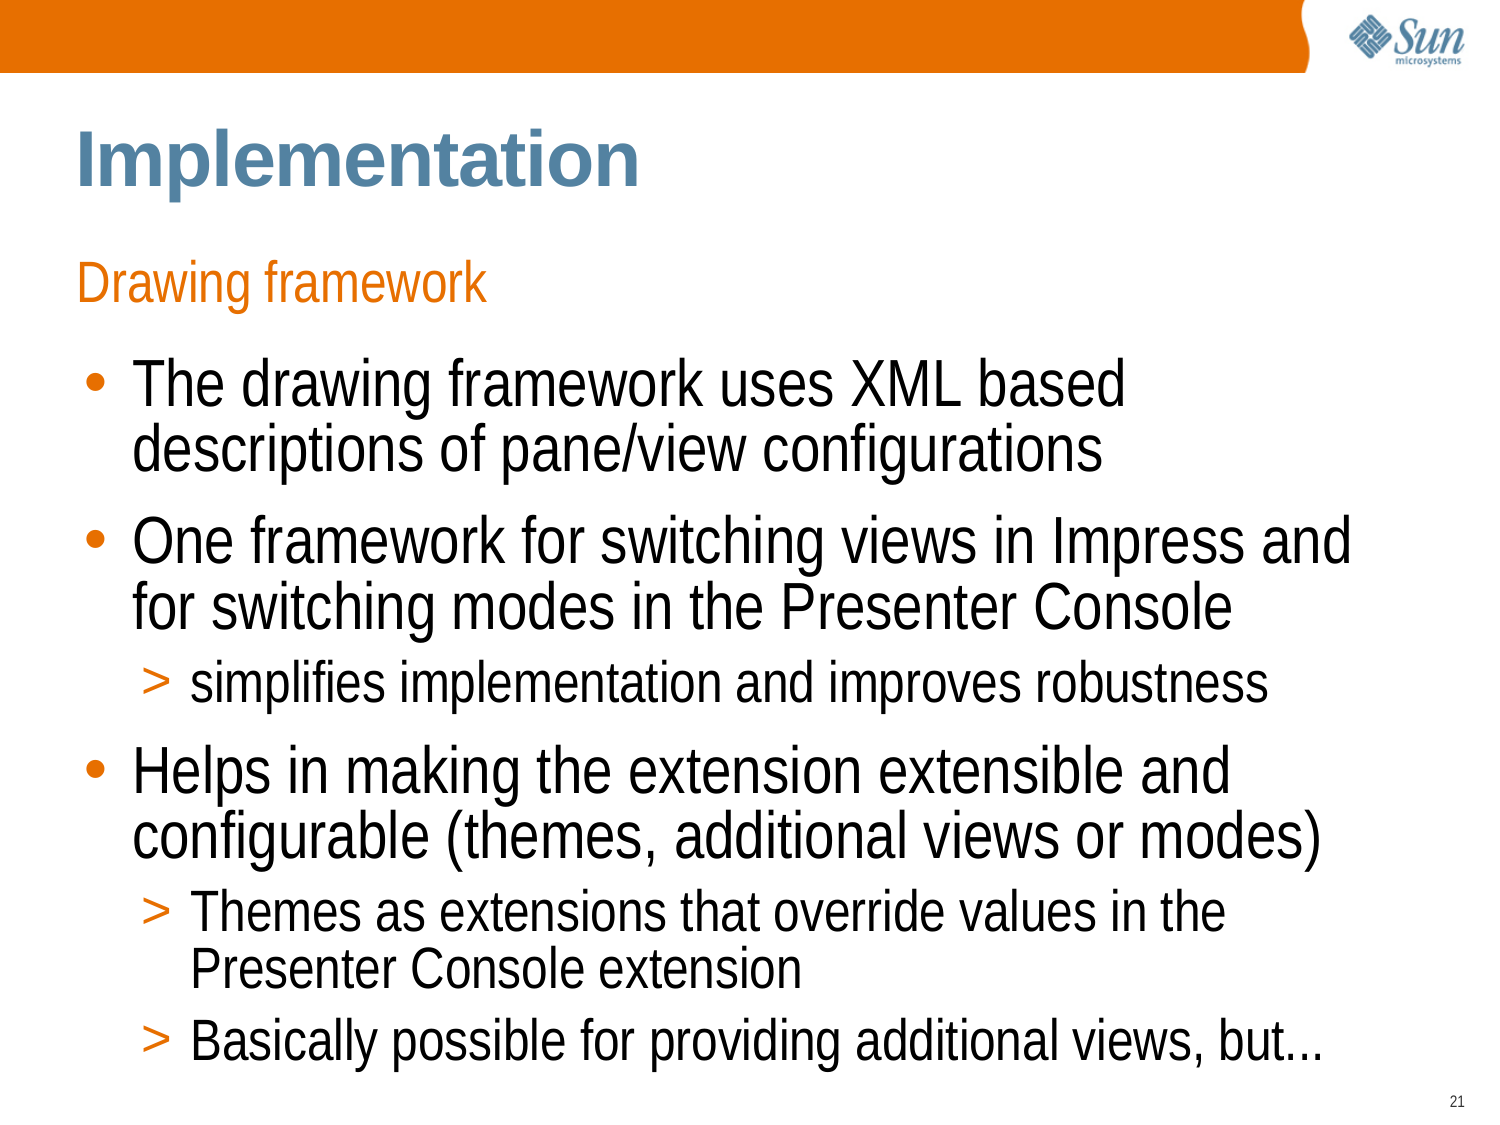

# Implementation
Drawing framework
The drawing framework uses XML based descriptions of pane/view configurations
One framework for switching views in Impress and for switching modes in the Presenter Console
simplifies implementation and improves robustness
Helps in making the extension extensible and configurable (themes, additional views or modes)
Themes as extensions that override values in the Presenter Console extension
Basically possible for providing additional views, but...